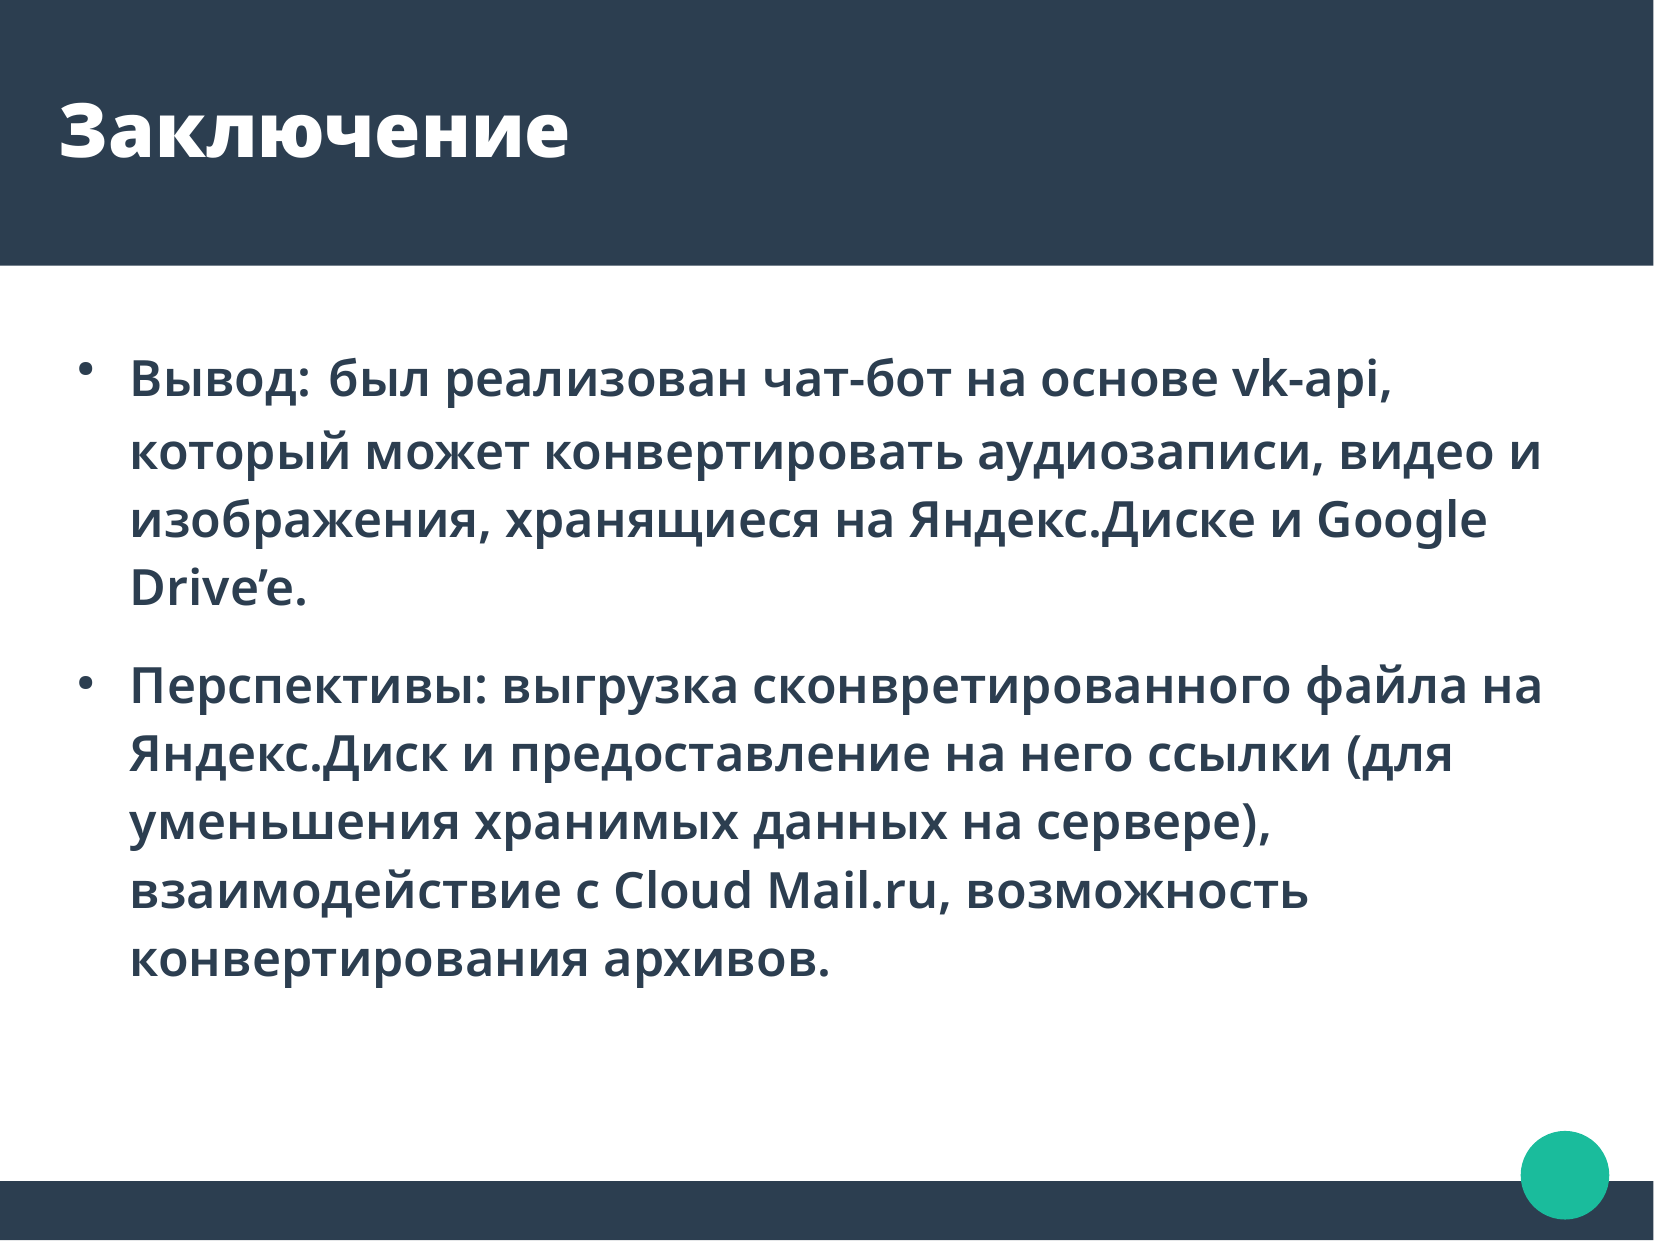

# Заключение
Вывод: был реализован чат-бот на основе vk-api, который может конвертировать аудиозаписи, видео и изображения, хранящиеся на Яндекс.Диске и Google Drive’e.
Перспективы: выгрузка сконвретированного файла на Яндекс.Диск и предоставление на него ссылки (для уменьшения хранимых данных на сервере), взаимодействие с Cloud Mail.ru, возможность конвертирования архивов.